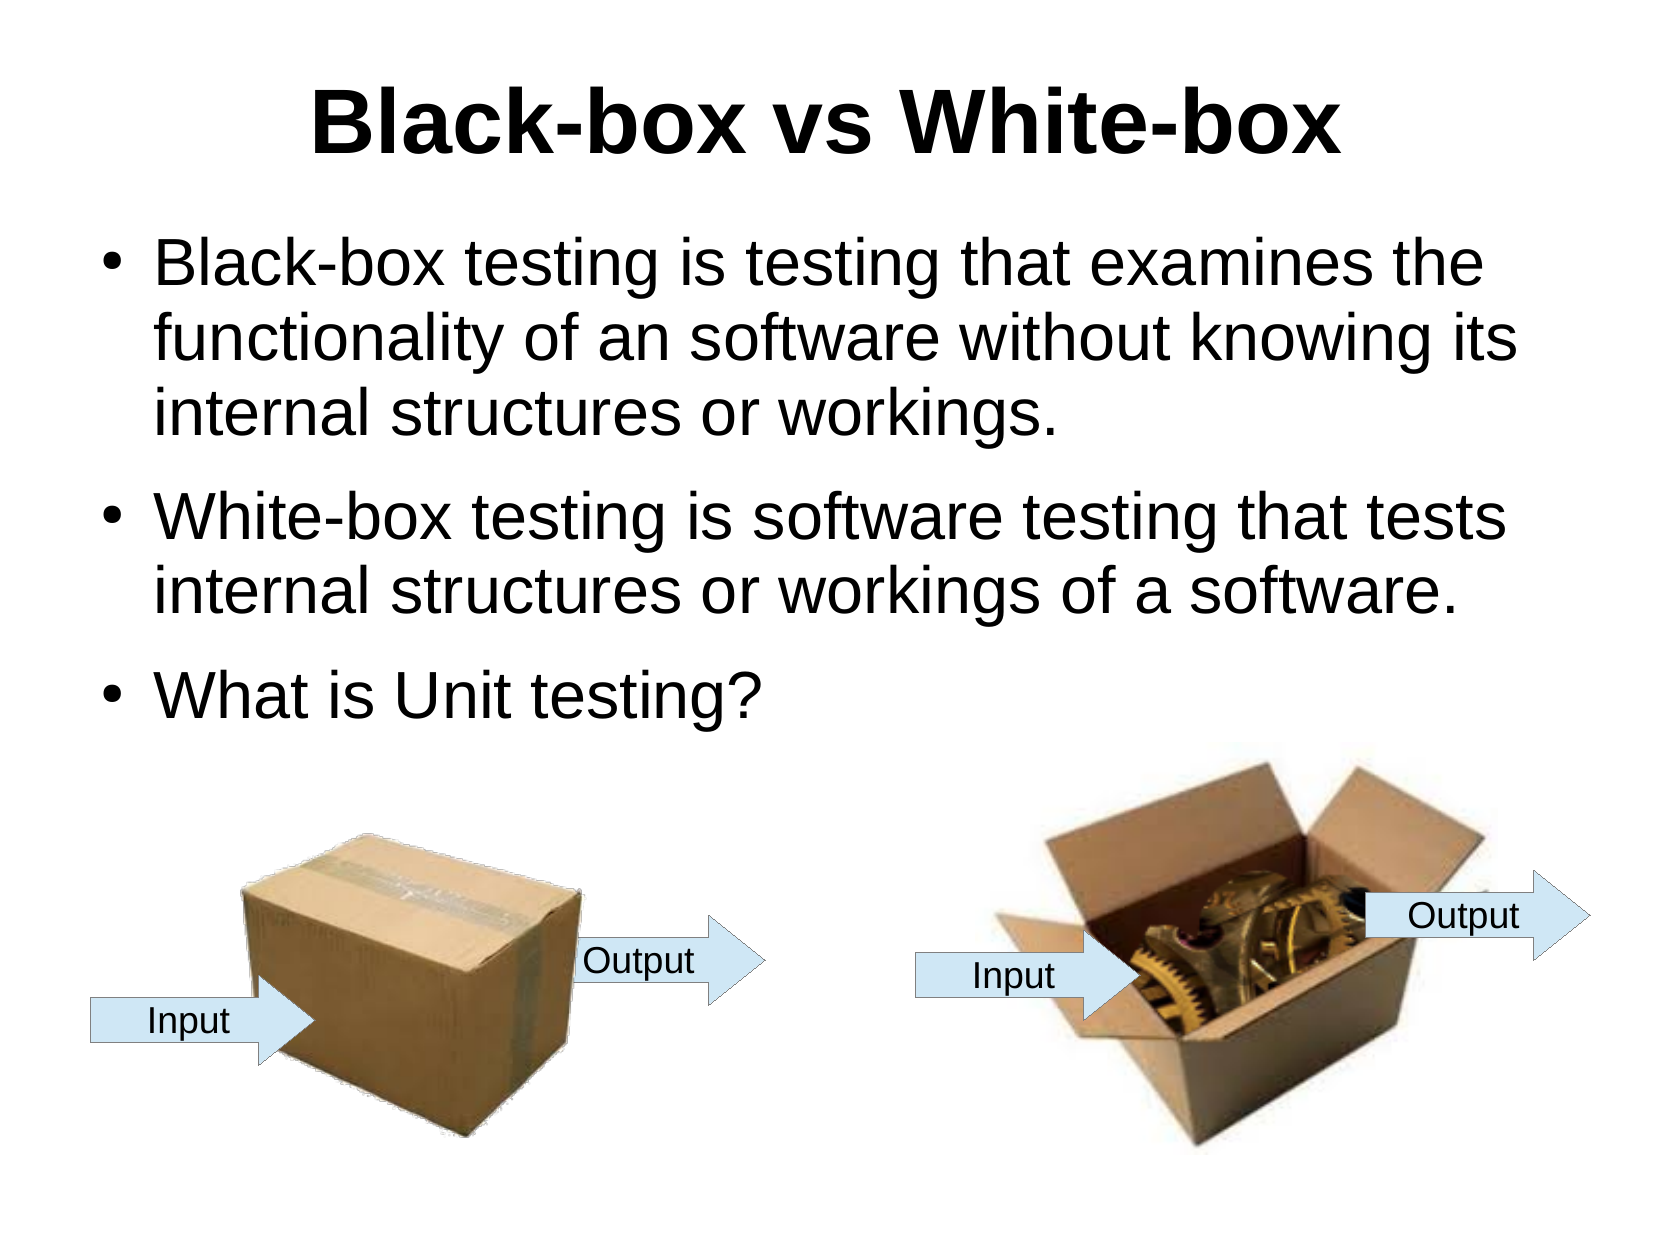

# Black-box vs White-box
Black-box testing is testing that examines the functionality of an software without knowing its internal structures or workings.
White-box testing is software testing that tests internal structures or workings of a software.
What is Unit testing?
Output
Output
Input
Input